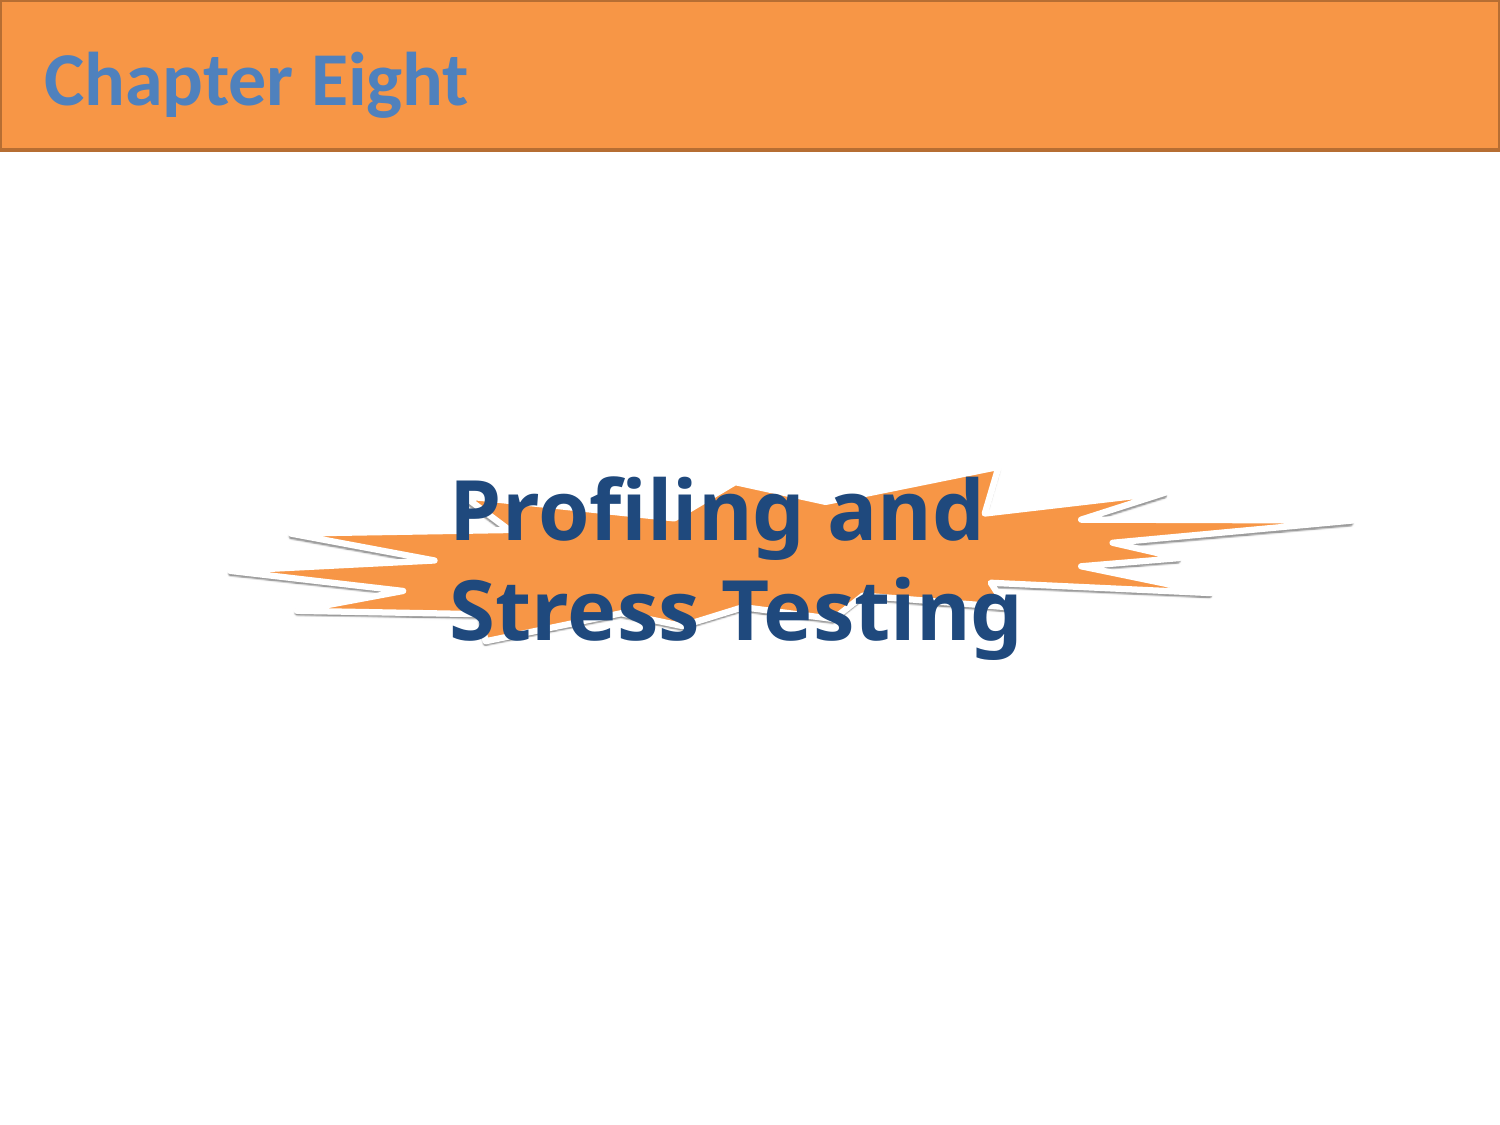

# Chapter Eight
Profiling and
Stress Testing